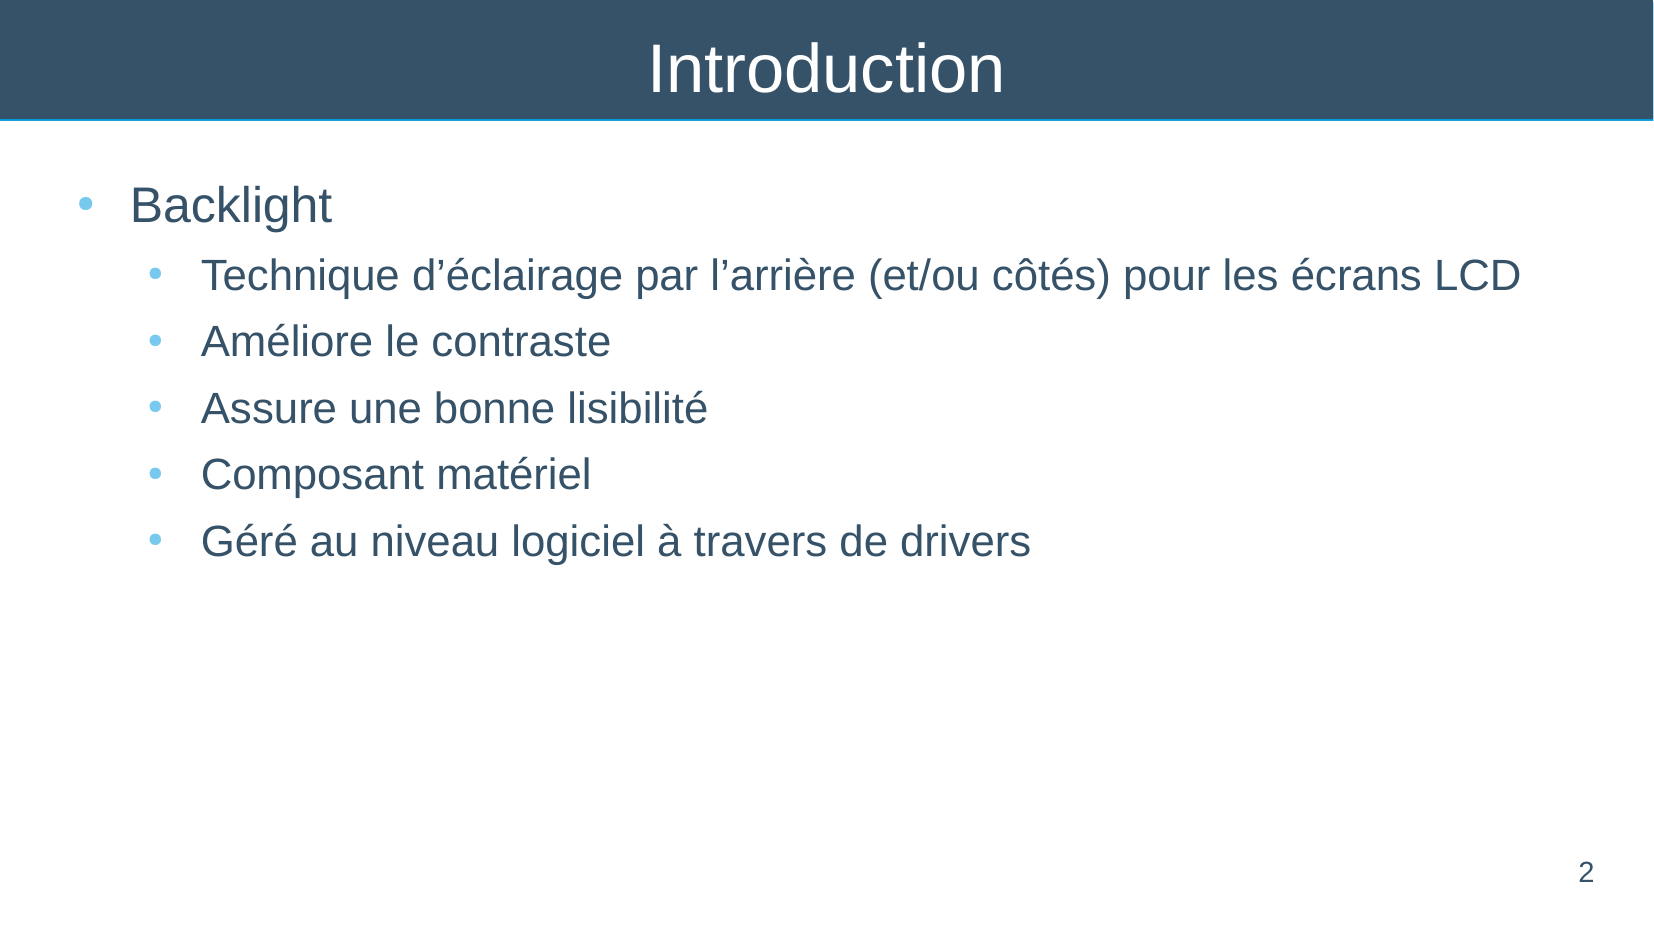

# Introduction
Backlight
Technique d’éclairage par l’arrière (et/ou côtés) pour les écrans LCD
Améliore le contraste
Assure une bonne lisibilité
Composant matériel
Géré au niveau logiciel à travers de drivers
2